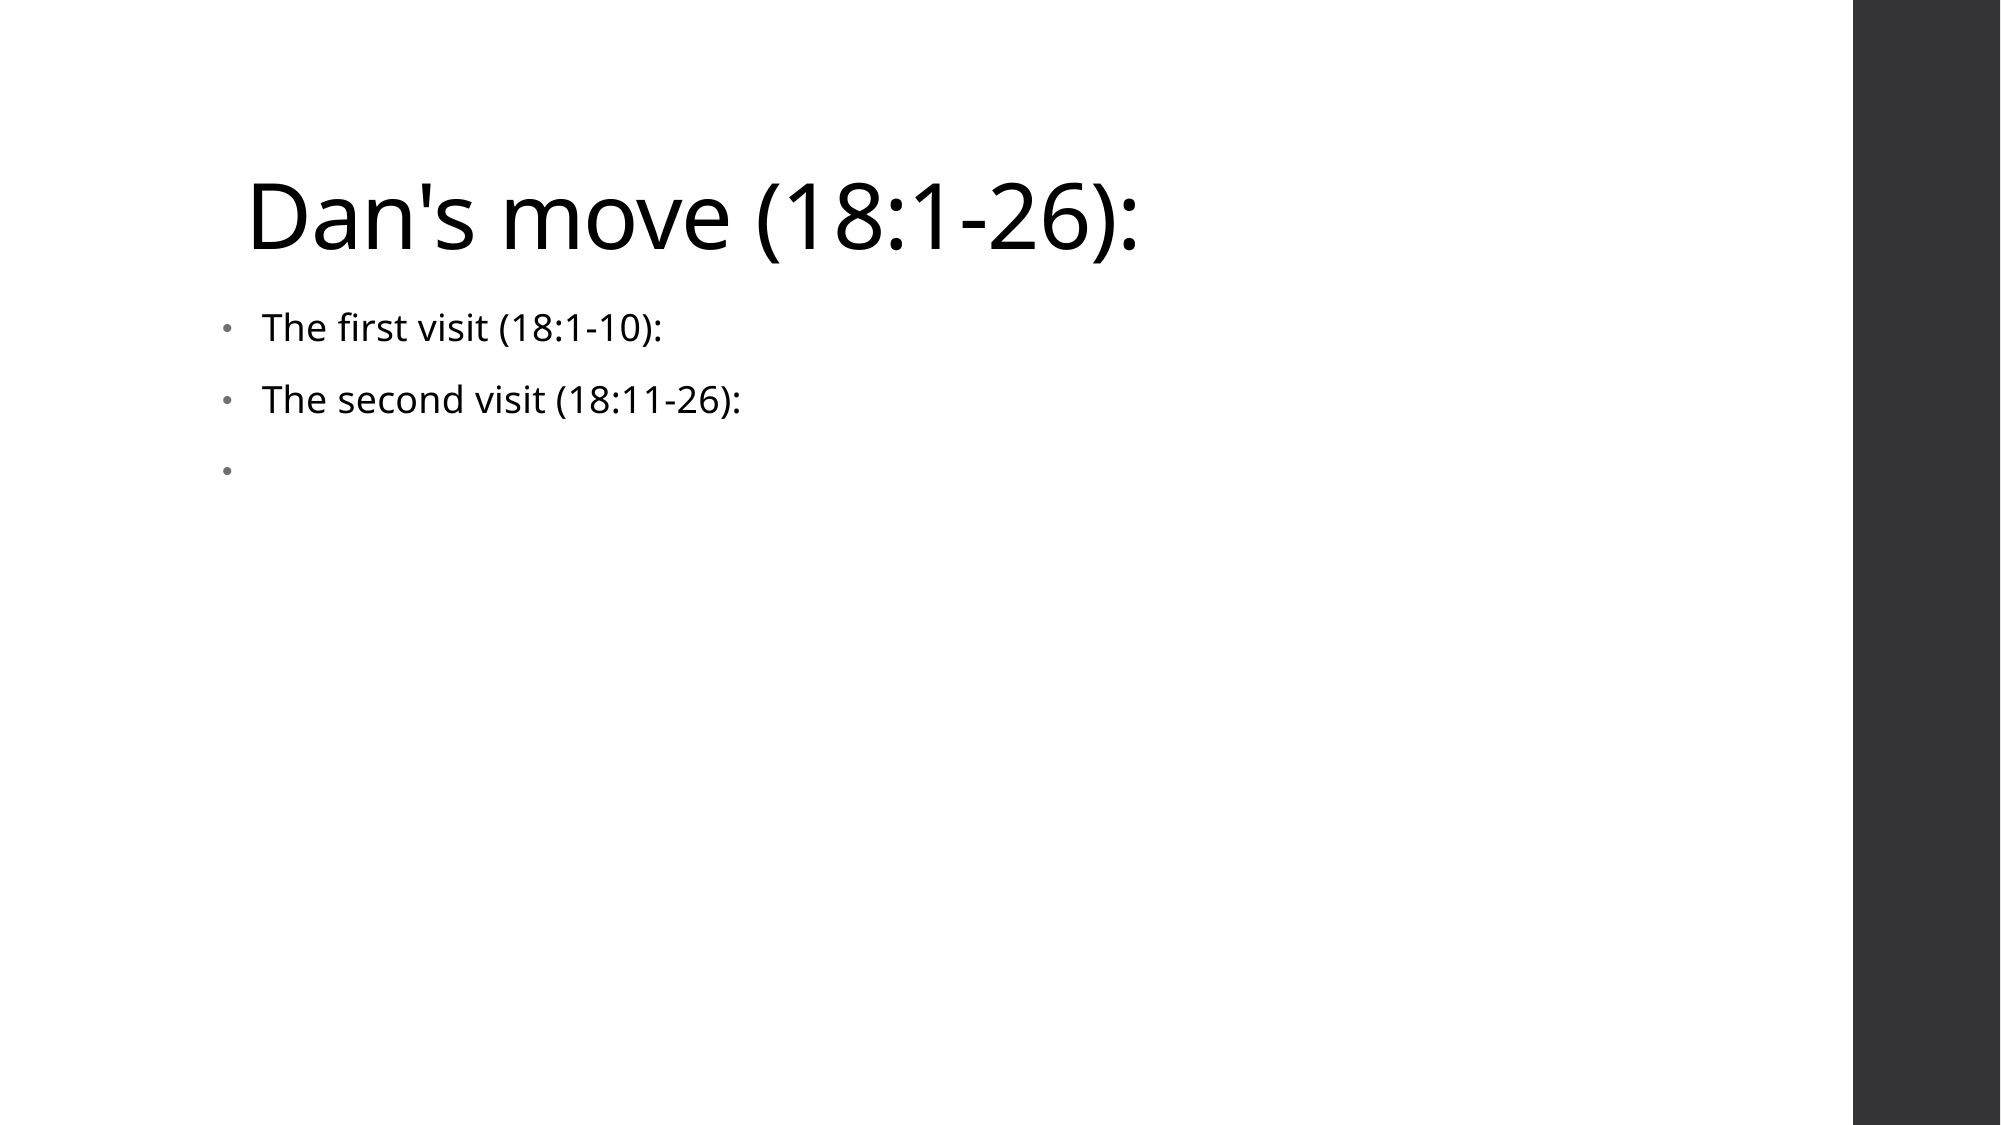

# Dan's move (18:1-26):
 The first visit (18:1-10):
 The second visit (18:11-26):